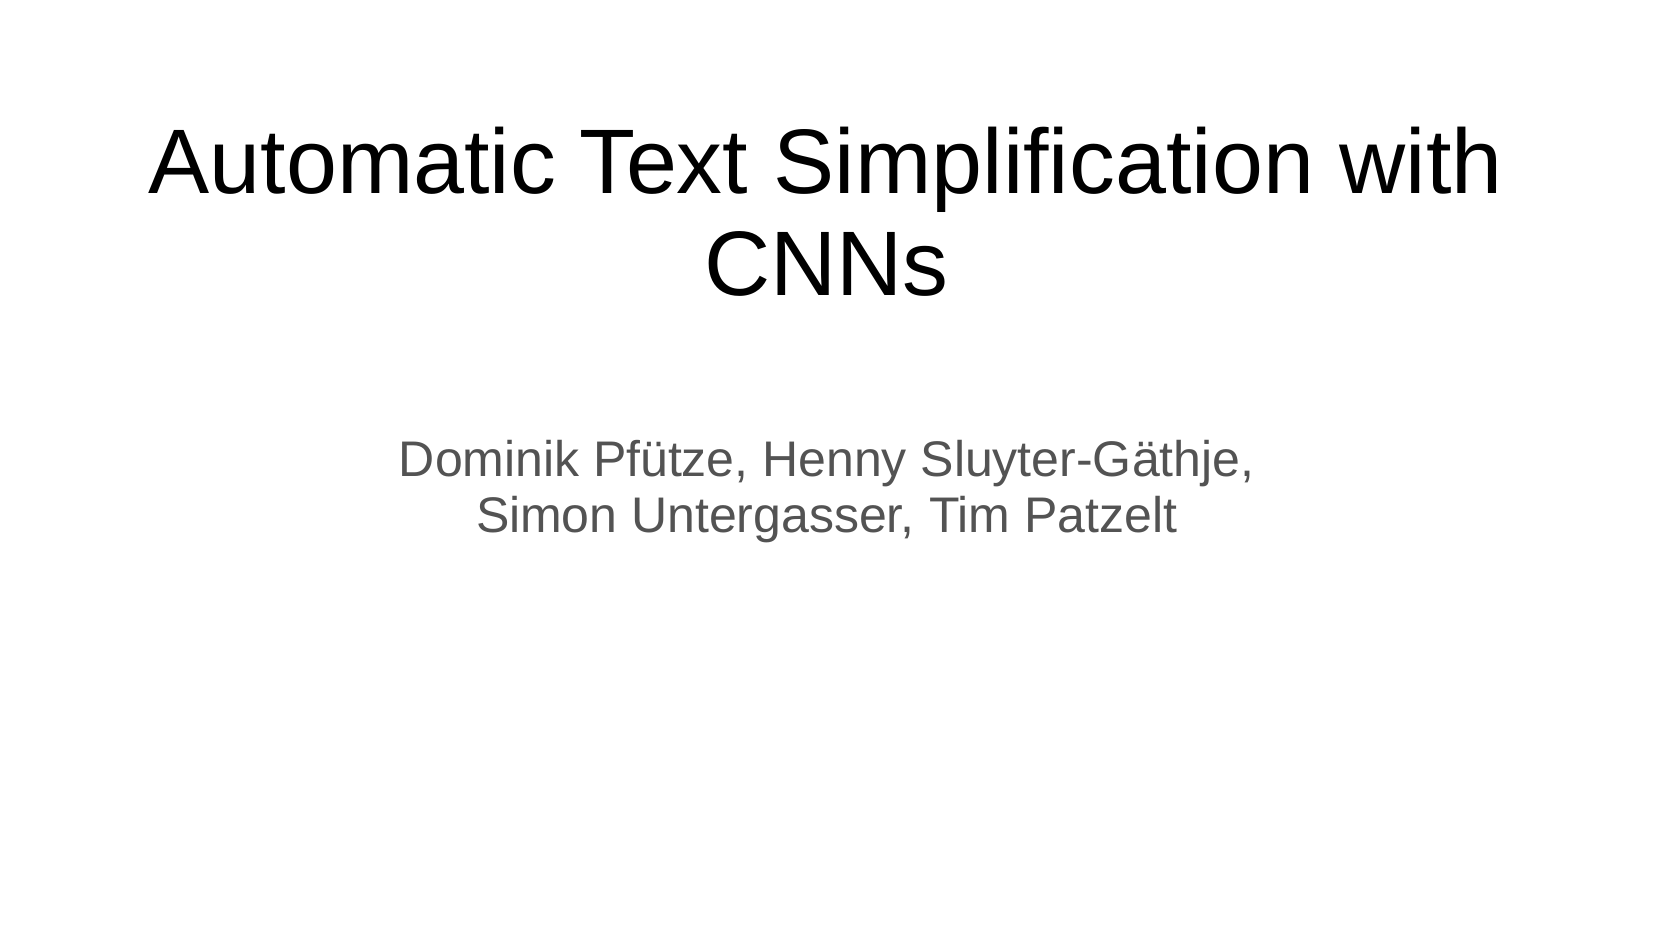

# Automatic Text Simplification with CNNs
Dominik Pfütze, Henny Sluyter-Gäthje,
Simon Untergasser, Tim Patzelt